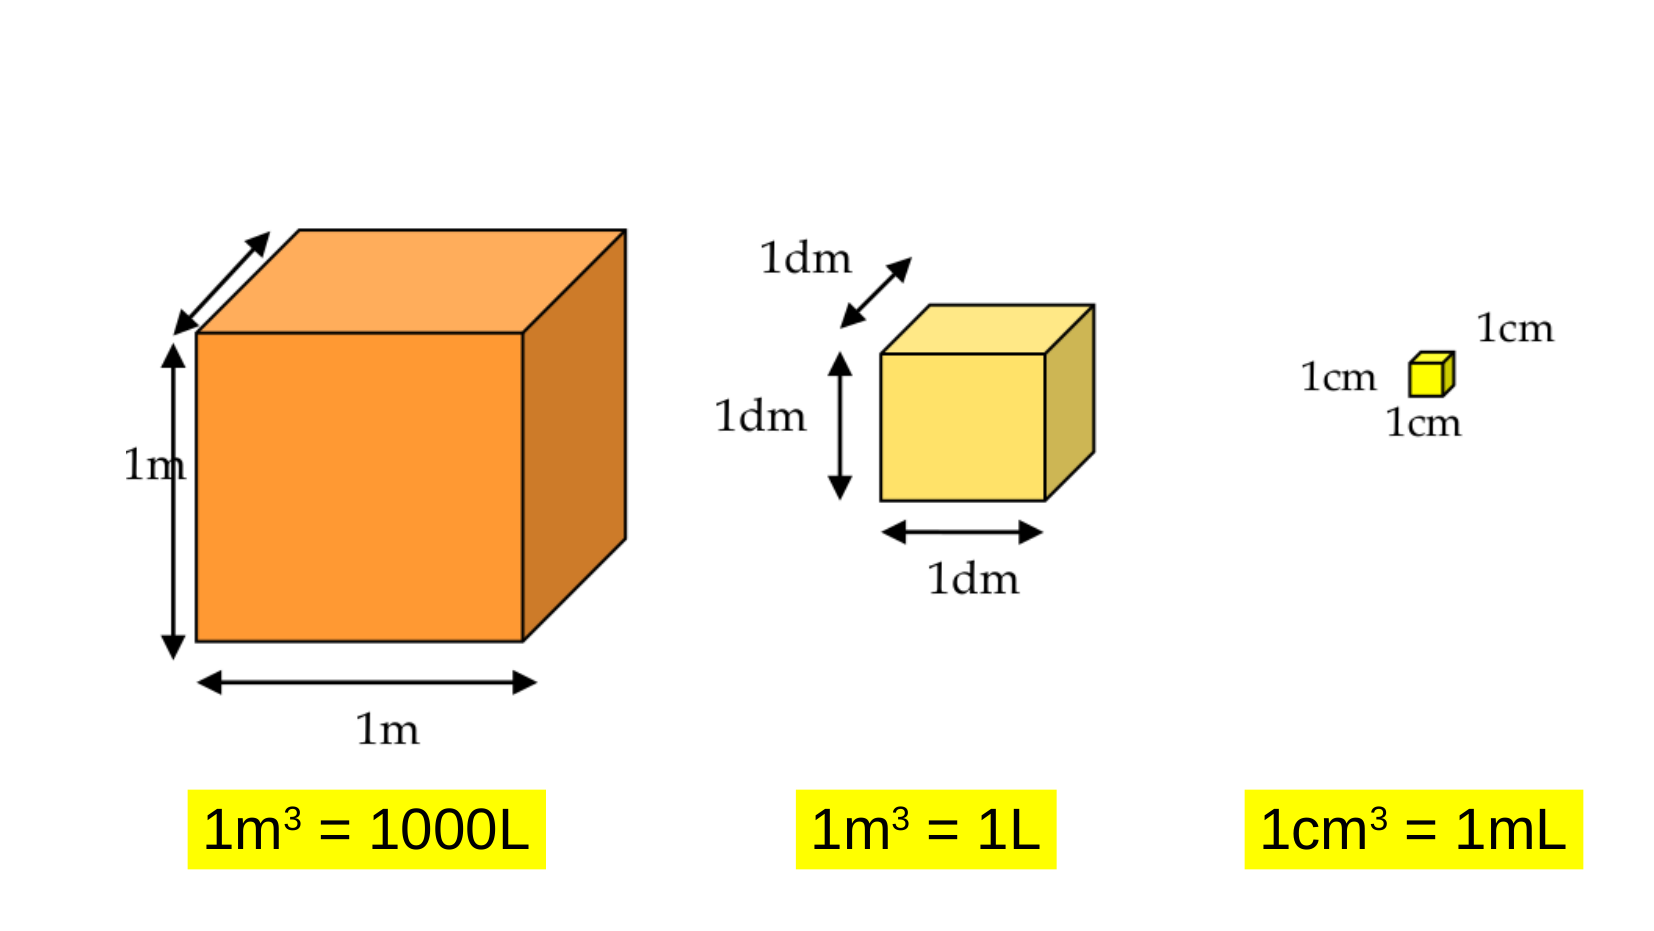

#
1m3 = 1000L
1m3 = 1L
1cm3 = 1mL